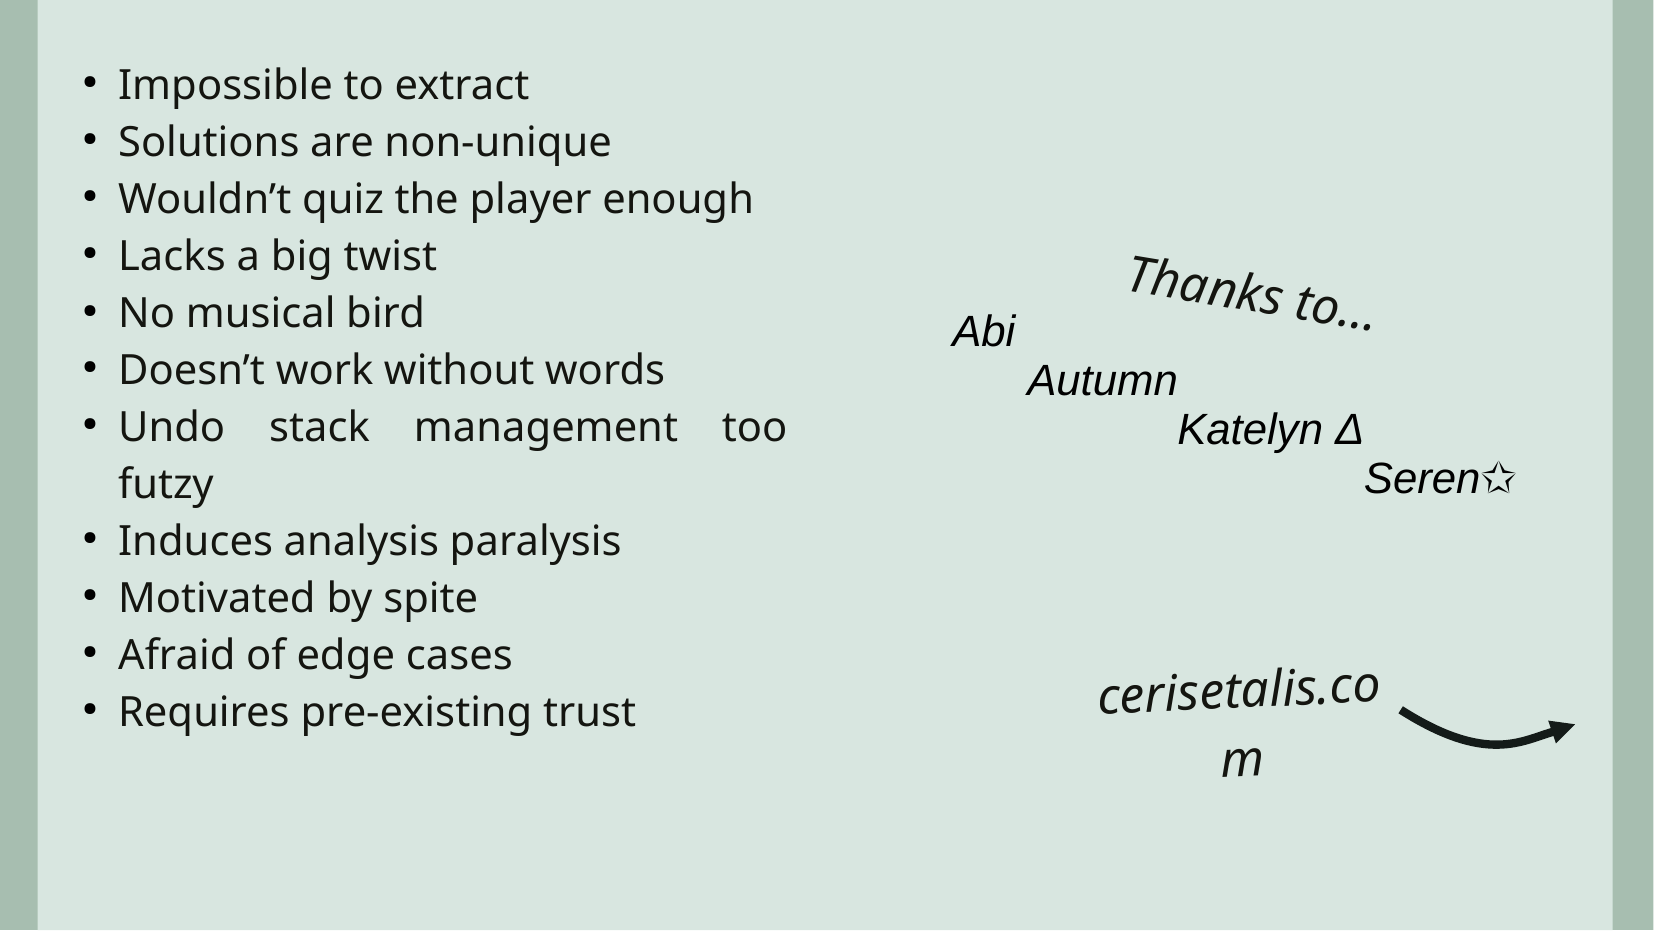

# Impossible to extract
Solutions are non-unique
Wouldn’t quiz the player enough
Lacks a big twist
No musical bird
Doesn’t work without words
Undo stack management too futzy
Induces analysis paralysis
Motivated by spite
Afraid of edge cases
Requires pre-existing trust
Thanks to…
Abi
	Autumn
			Katelyn Δ
					 Seren✩
cerisetalis.com